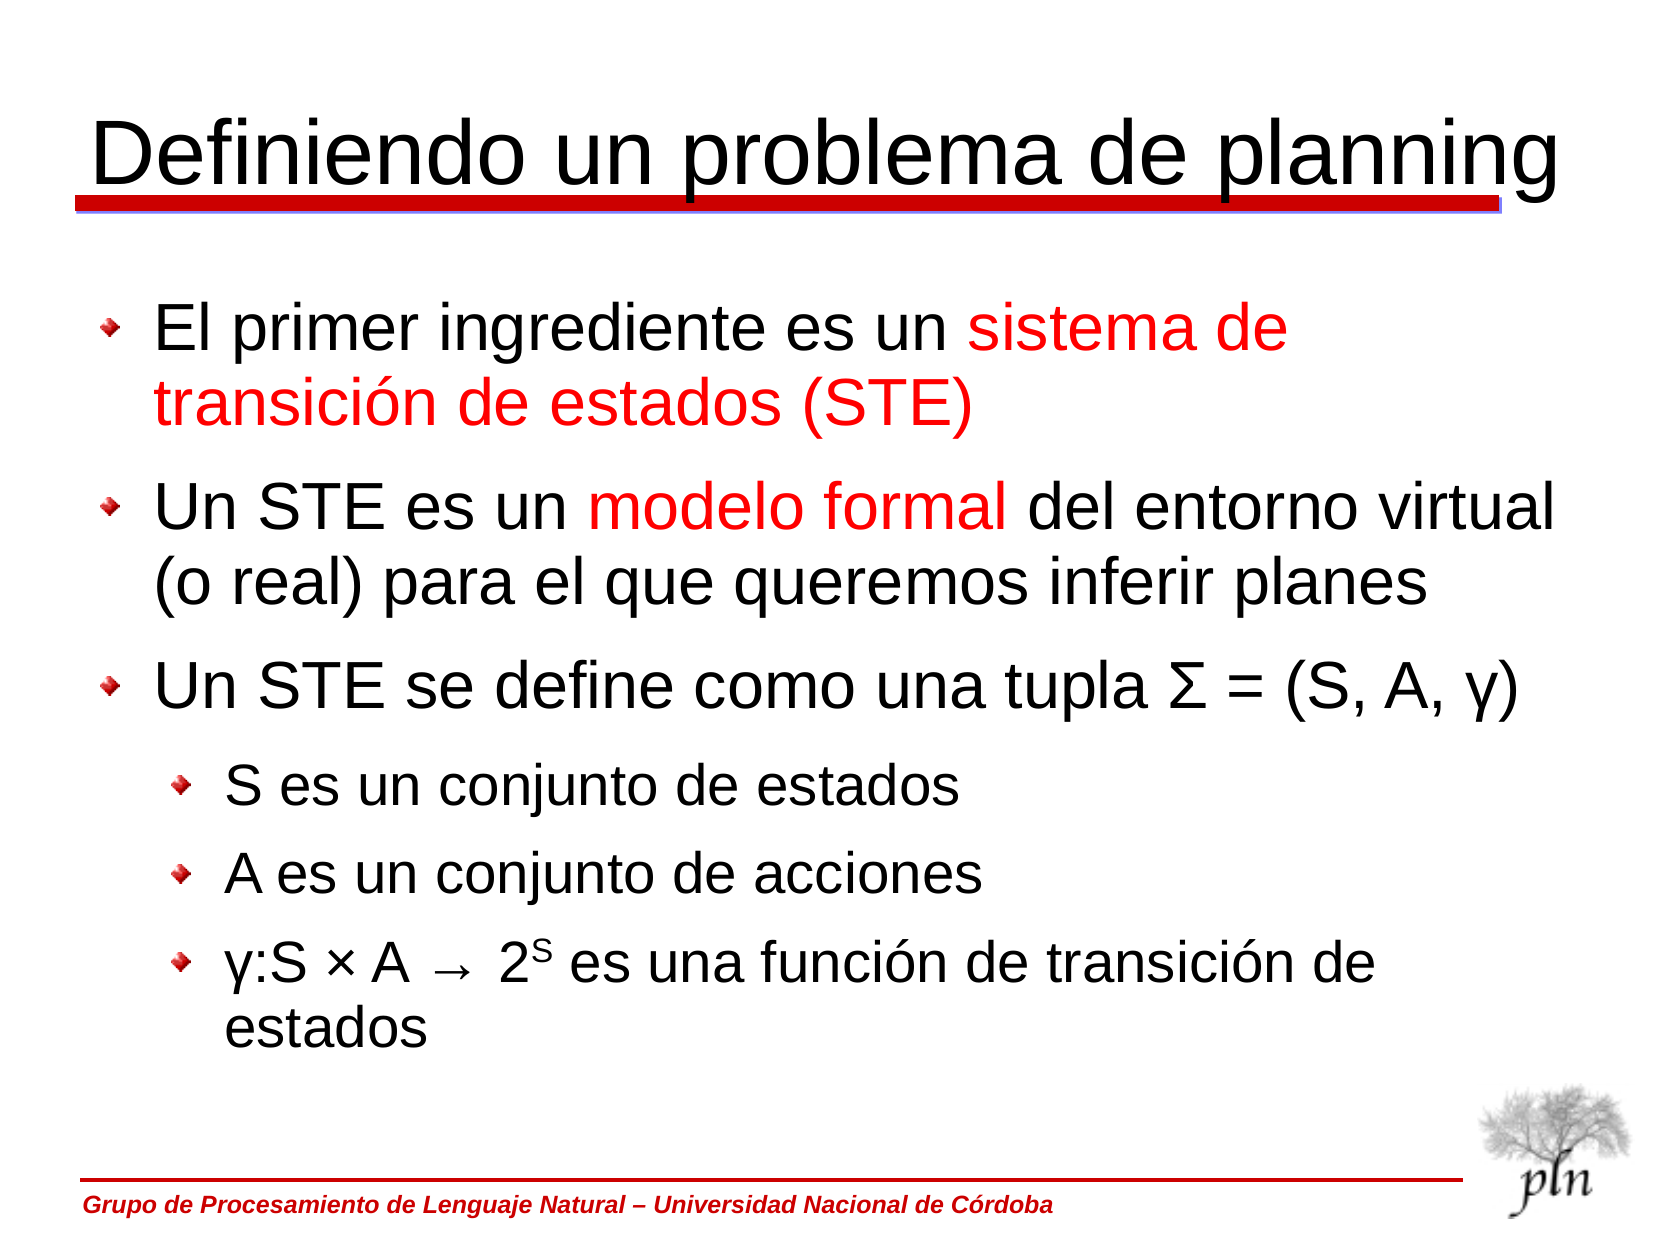

# Definiendo un problema de planning
El primer ingrediente es un sistema de transición de estados (STE)
Un STE es un modelo formal del entorno virtual (o real) para el que queremos inferir planes
Un STE se define como una tupla Σ = (S, A, γ)
S es un conjunto de estados
A es un conjunto de acciones
γ:S × A → 2S es una función de transición de estados